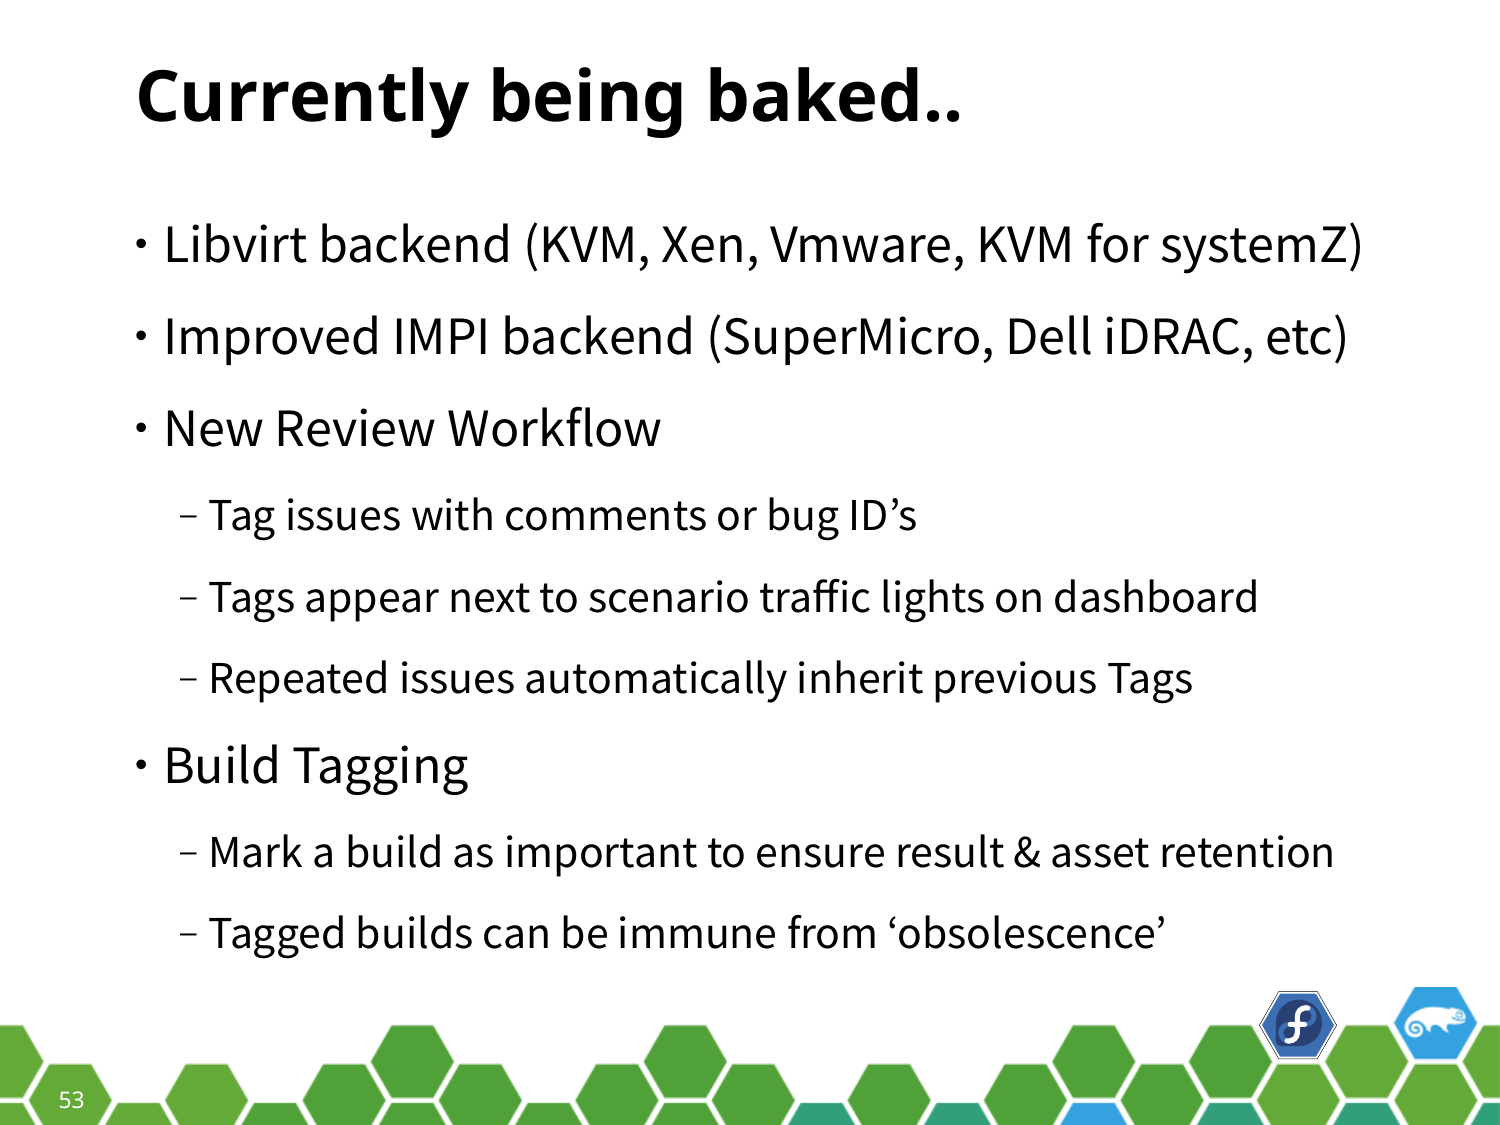

# Currently being baked..
Libvirt backend (KVM, Xen, Vmware, KVM for systemZ)
Improved IMPI backend (SuperMicro, Dell iDRAC, etc)
New Review Workflow
Tag issues with comments or bug ID’s
Tags appear next to scenario traffic lights on dashboard
Repeated issues automatically inherit previous Tags
Build Tagging
Mark a build as important to ensure result & asset retention
Tagged builds can be immune from ‘obsolescence’